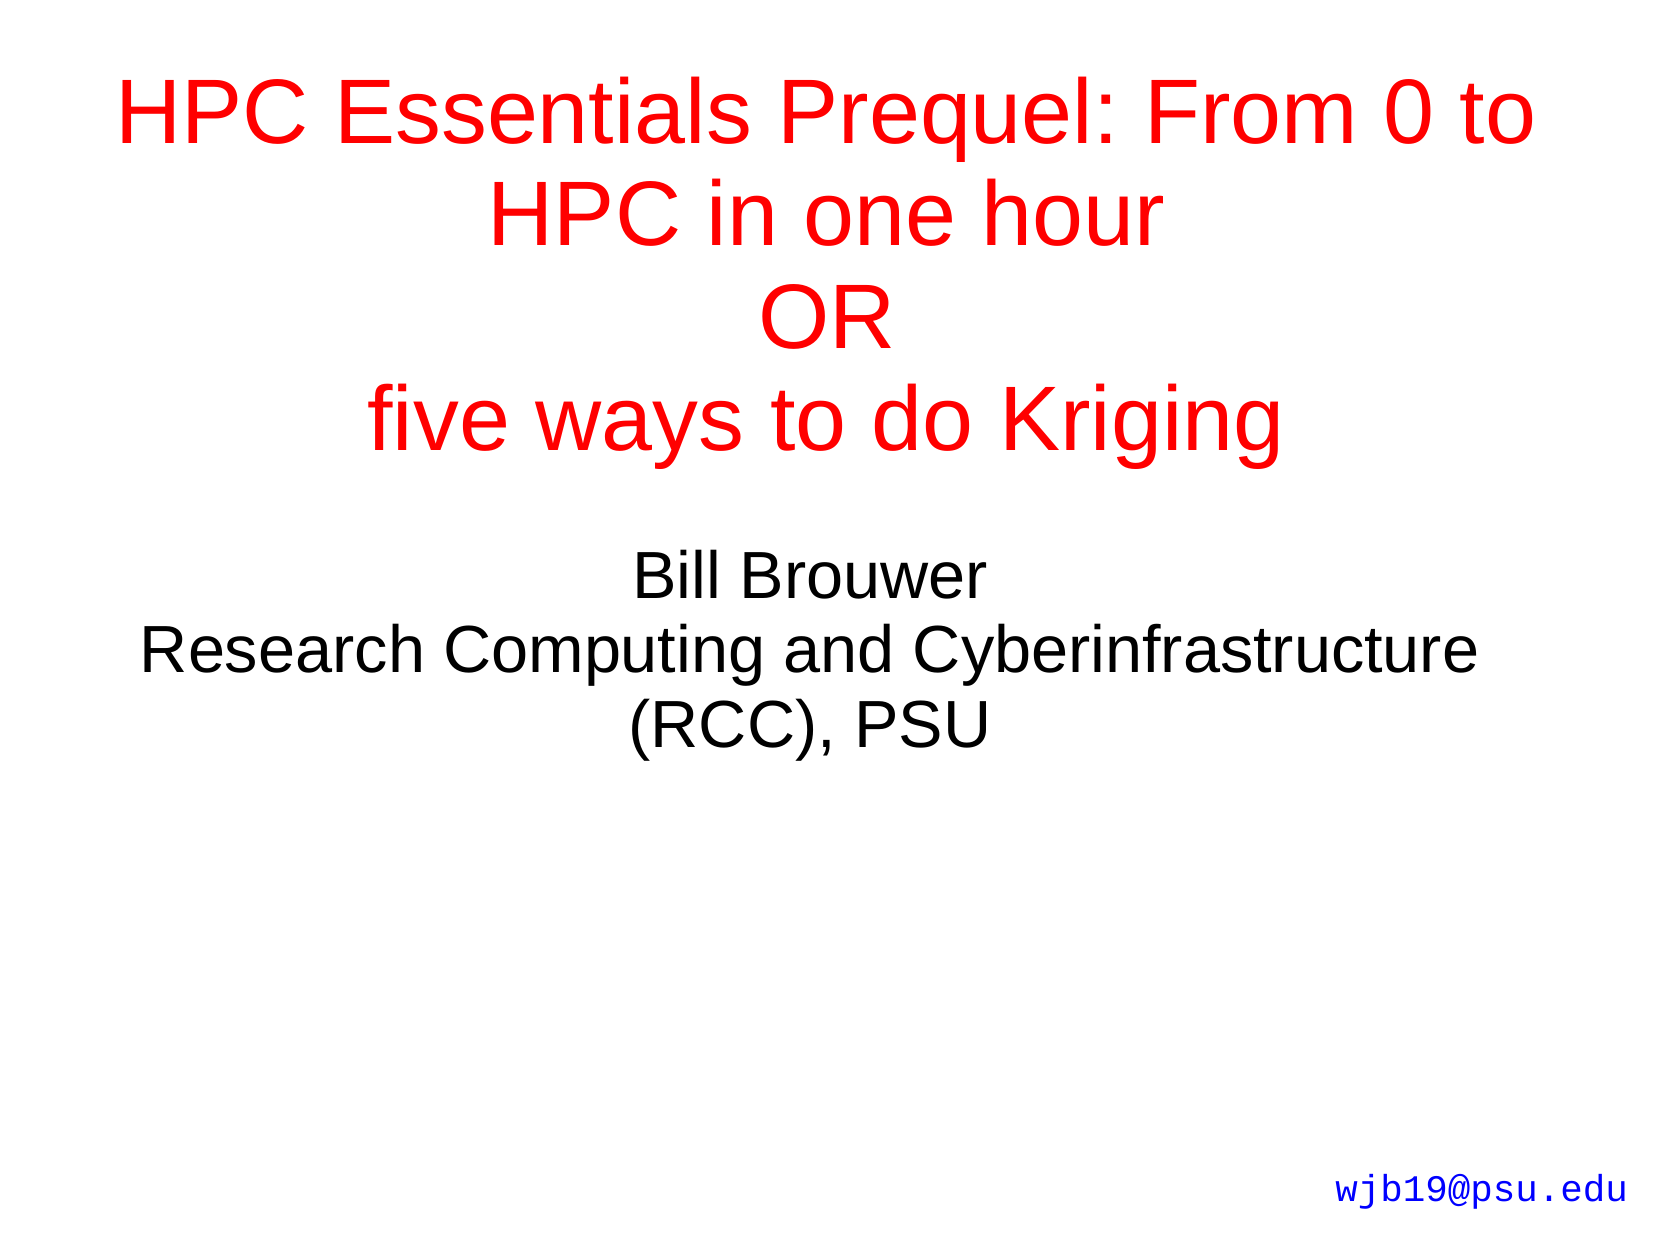

# HPC Essentials Prequel: From 0 to HPC in one hour OR five ways to do Kriging
Bill Brouwer
Research Computing and Cyberinfrastructure
(RCC), PSU
wjb19@psu.edu